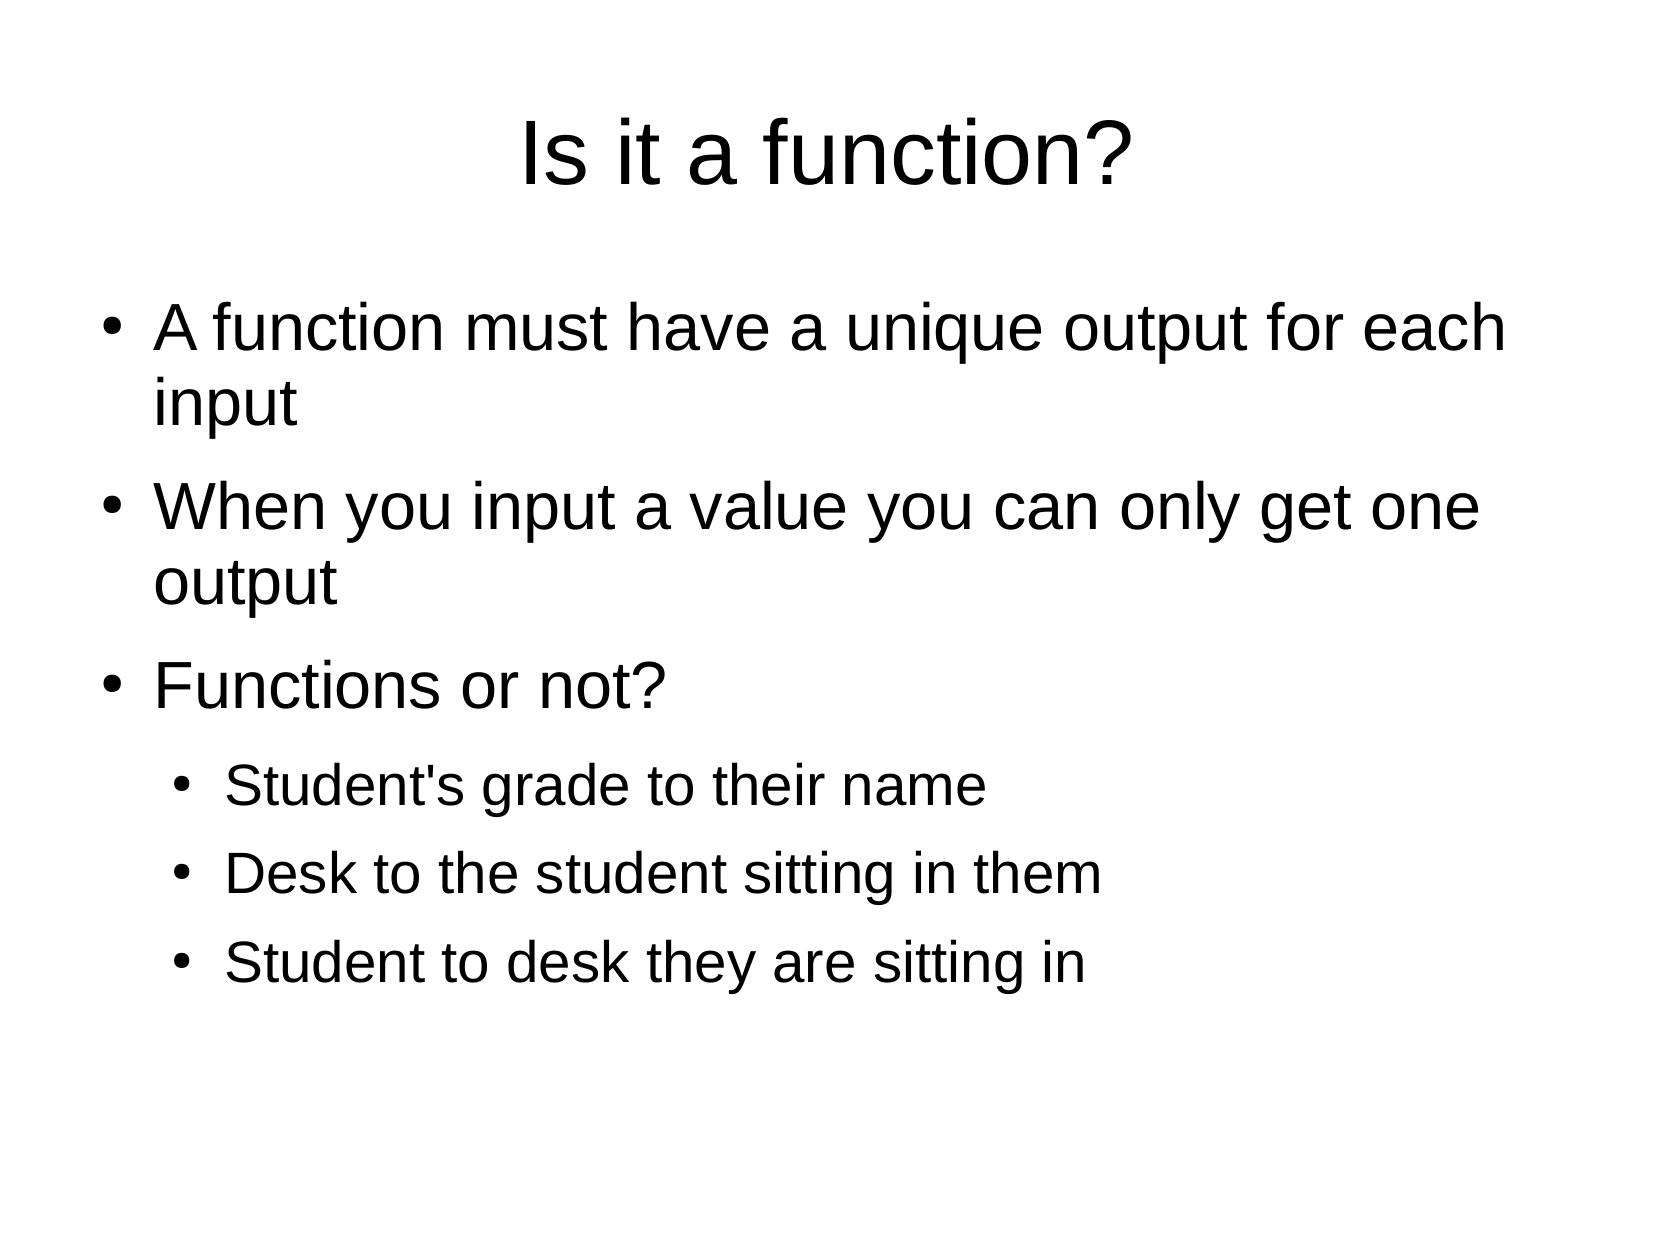

# Is it a function?
A function must have a unique output for each input
When you input a value you can only get one output
Functions or not?
Student's grade to their name
Desk to the student sitting in them
Student to desk they are sitting in